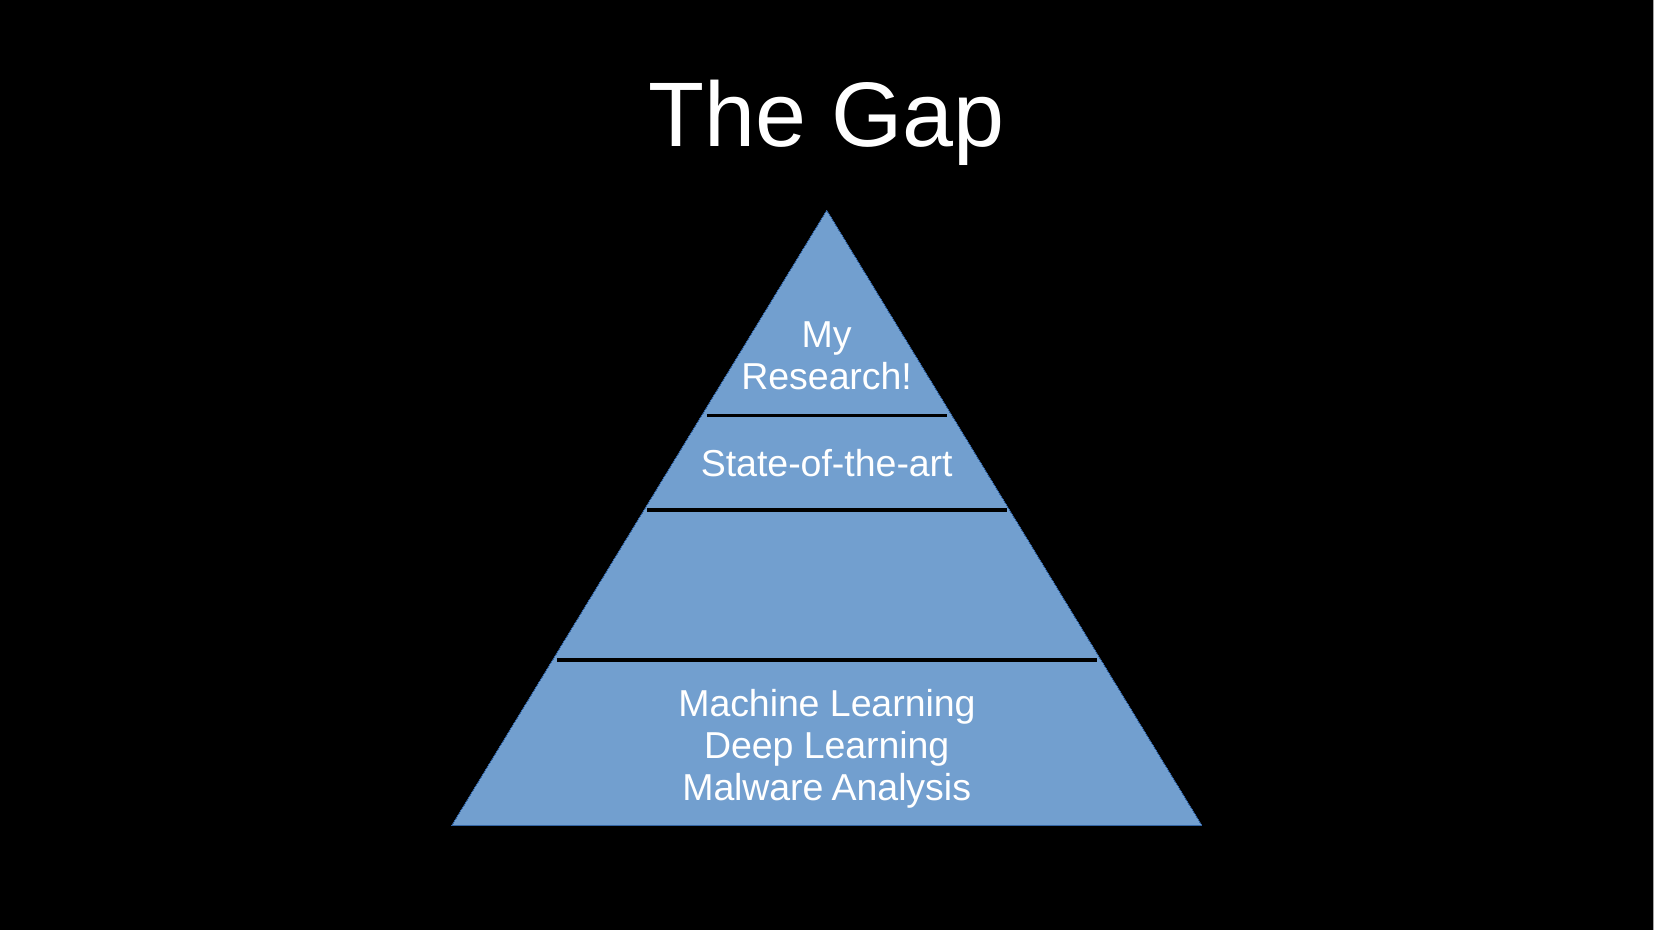

# The Gap
My
Research!
State-of-the-art
Machine Learning
Deep Learning
Malware Analysis